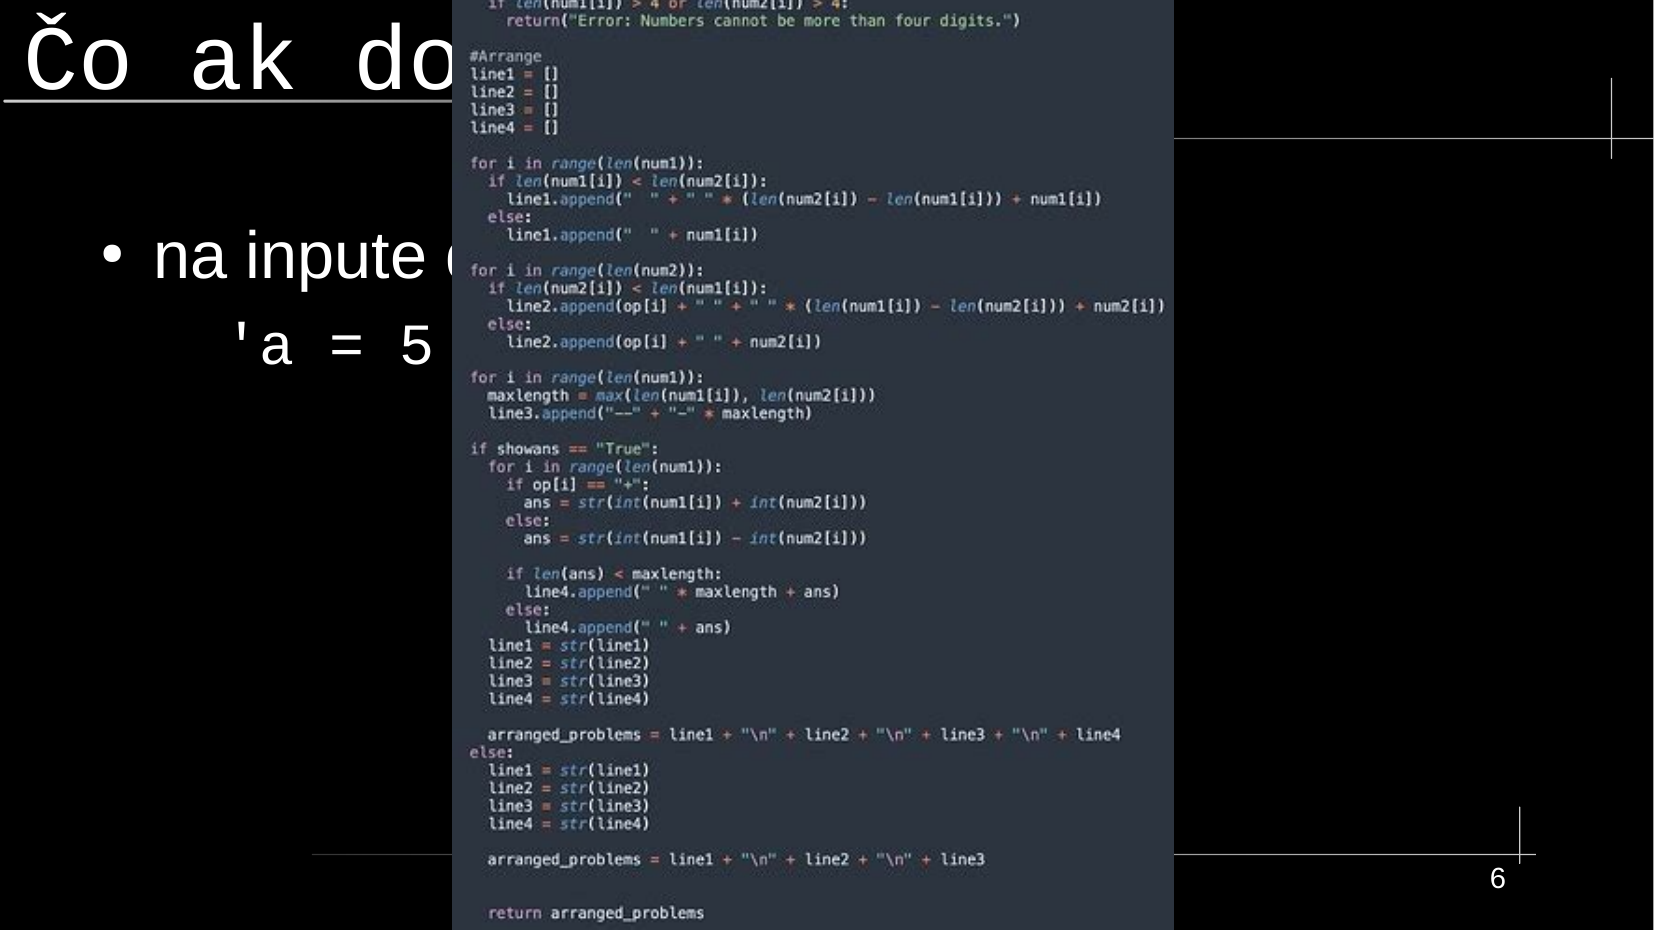

# Čo ak dostaneme výraz
na inpute dostaneme string, napr.
'a = 5 * 8'
6